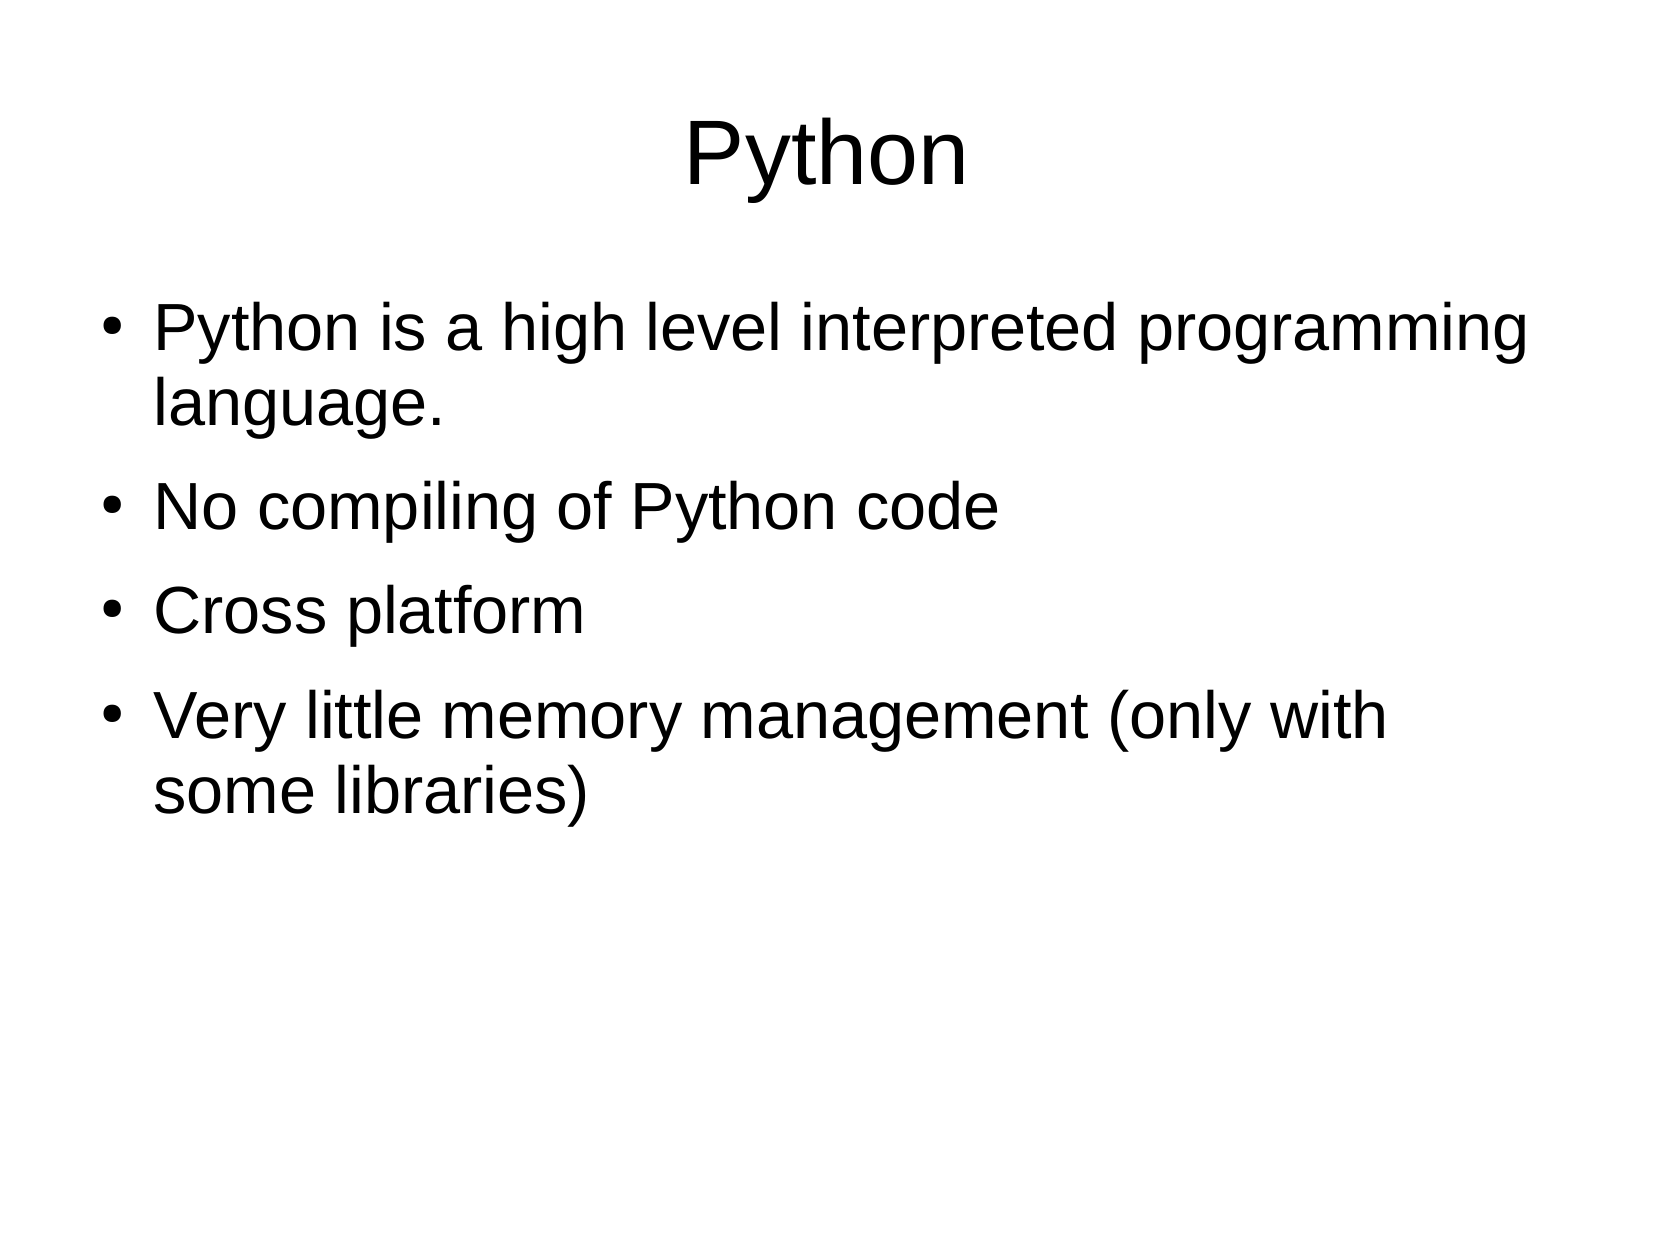

# Python
Python is a high level interpreted programming language.
No compiling of Python code
Cross platform
Very little memory management (only with some libraries)